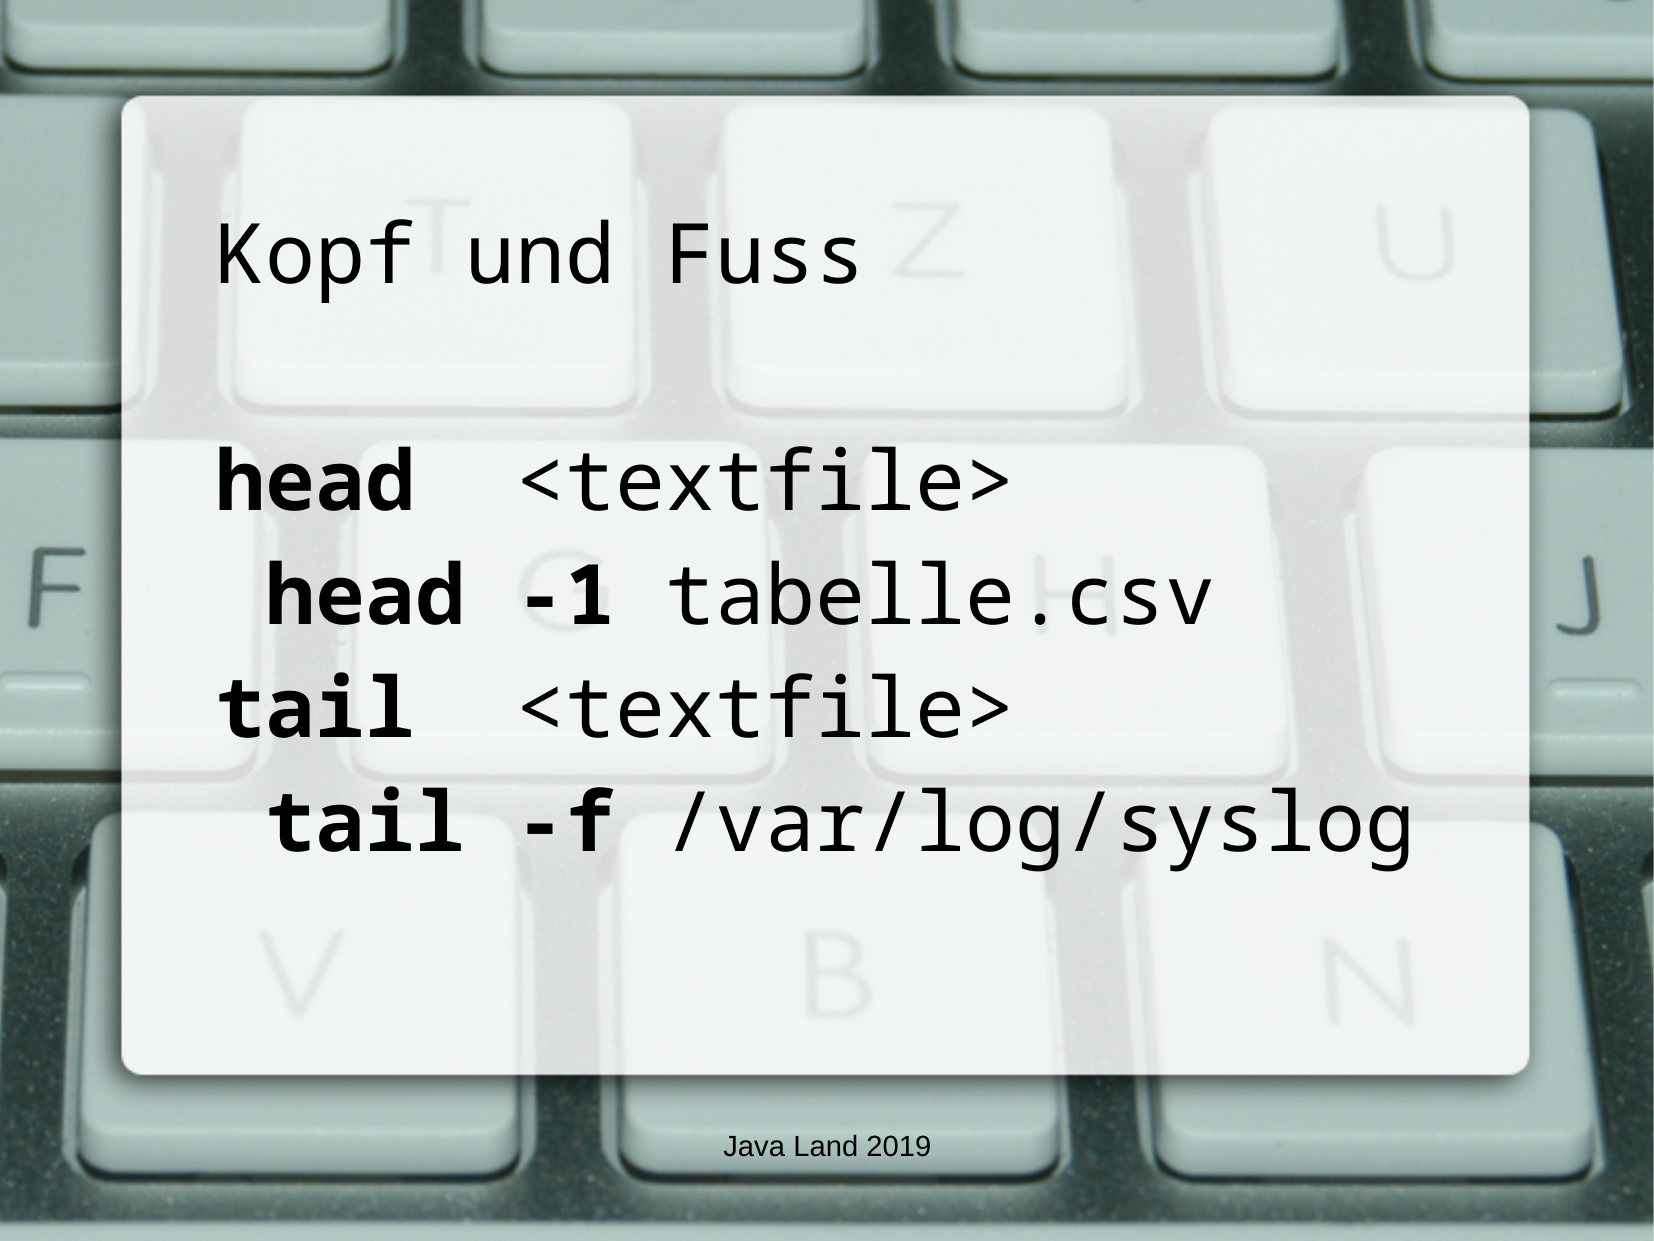

#
Kopf und Fuss
head <textfile>
 head -1 tabelle.csv
tail <textfile>
 tail -f /var/log/syslog